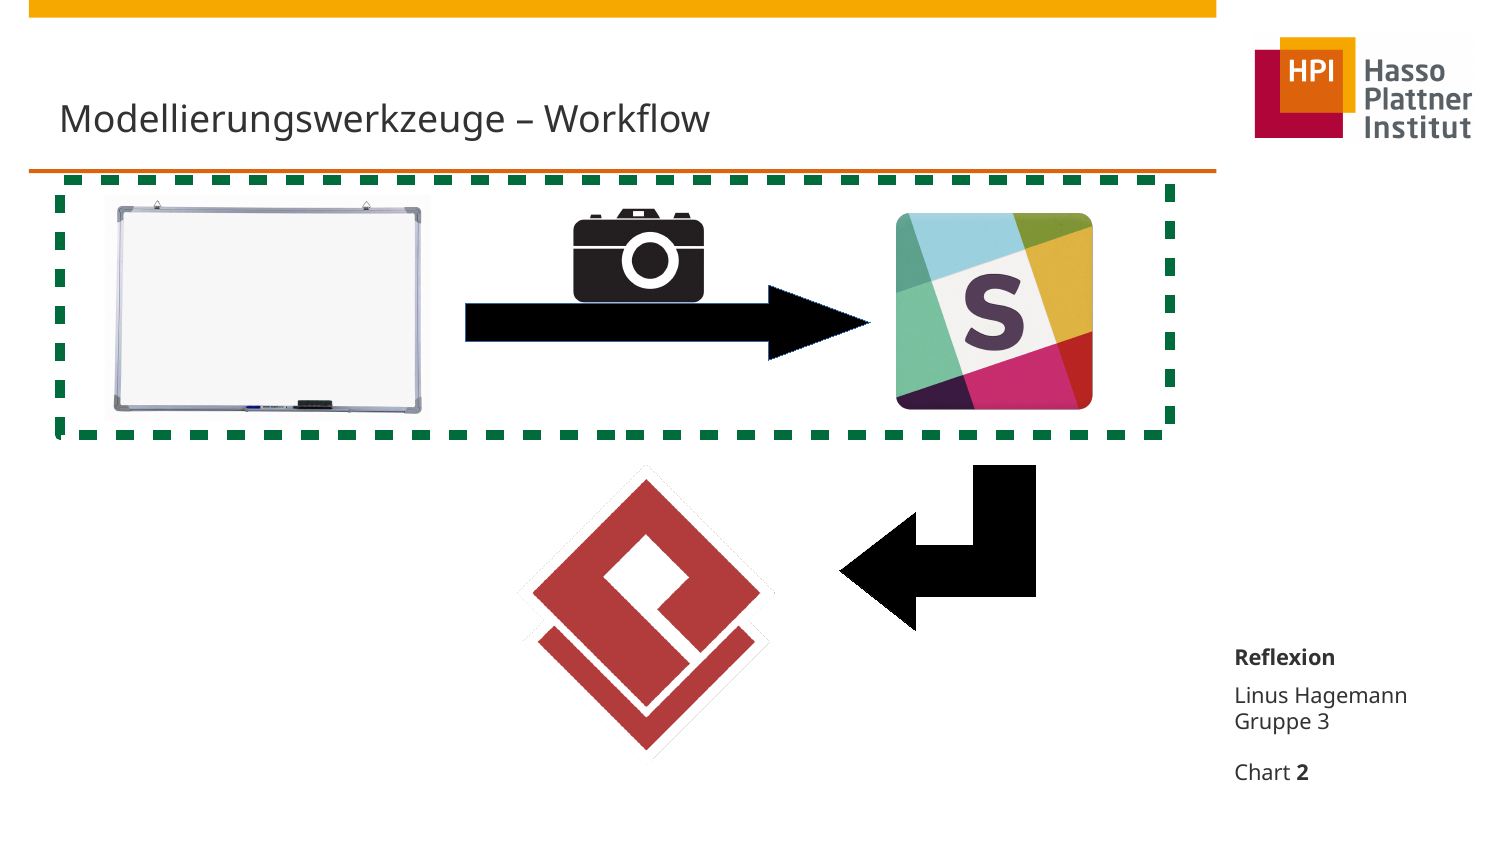

# Modellierungswerkzeuge – Workflow
Reflexion
Linus Hagemann
Gruppe 3
2